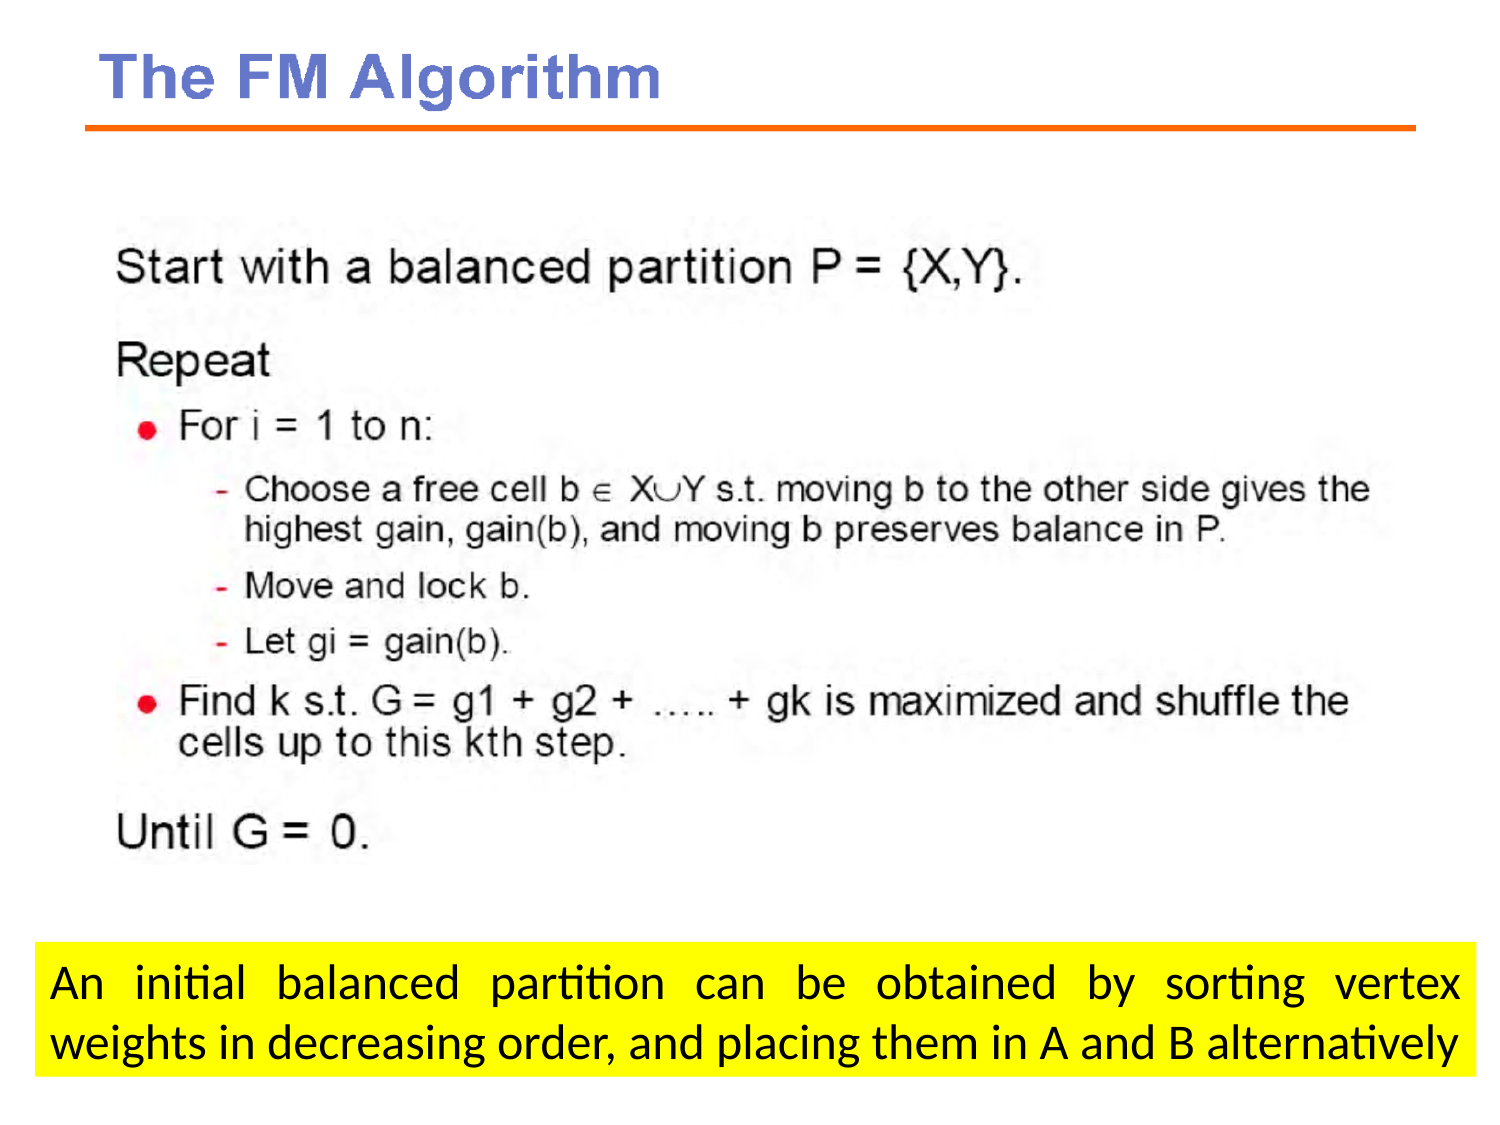

An initial balanced partition can be obtained by sorting vertex weights in decreasing order, and placing them in A and B alternatively